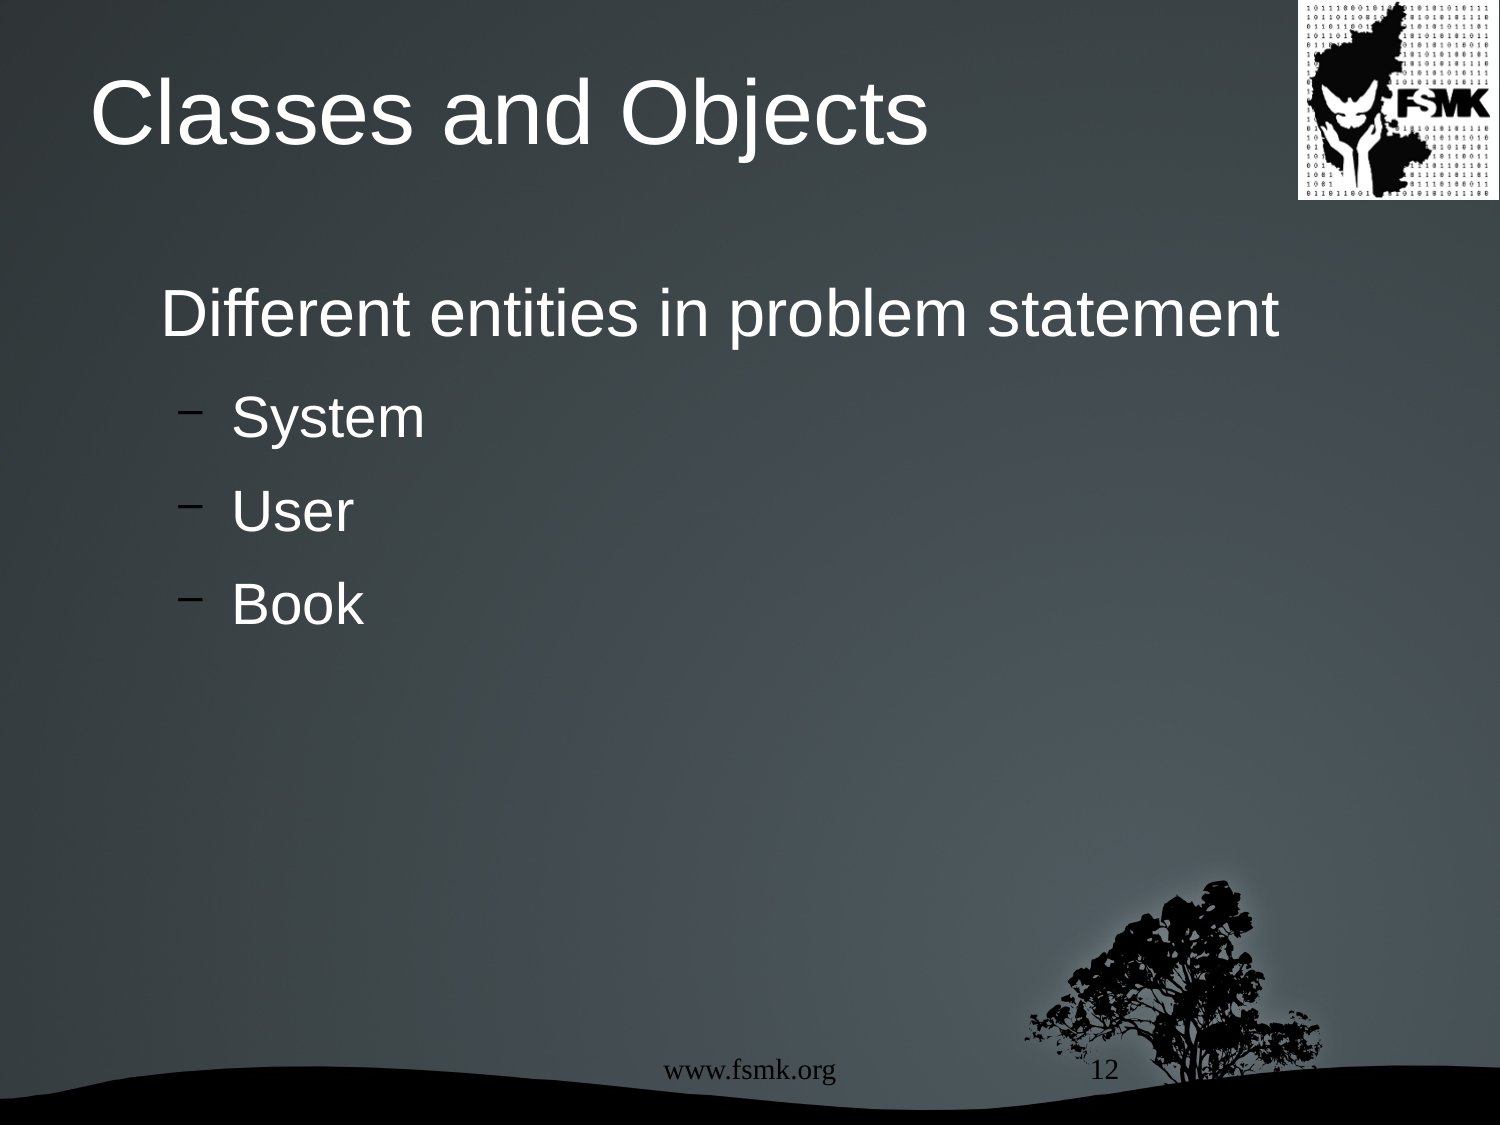

# Classes and Objects
Different entities in problem statement
System
User
Book
www.fsmk.org